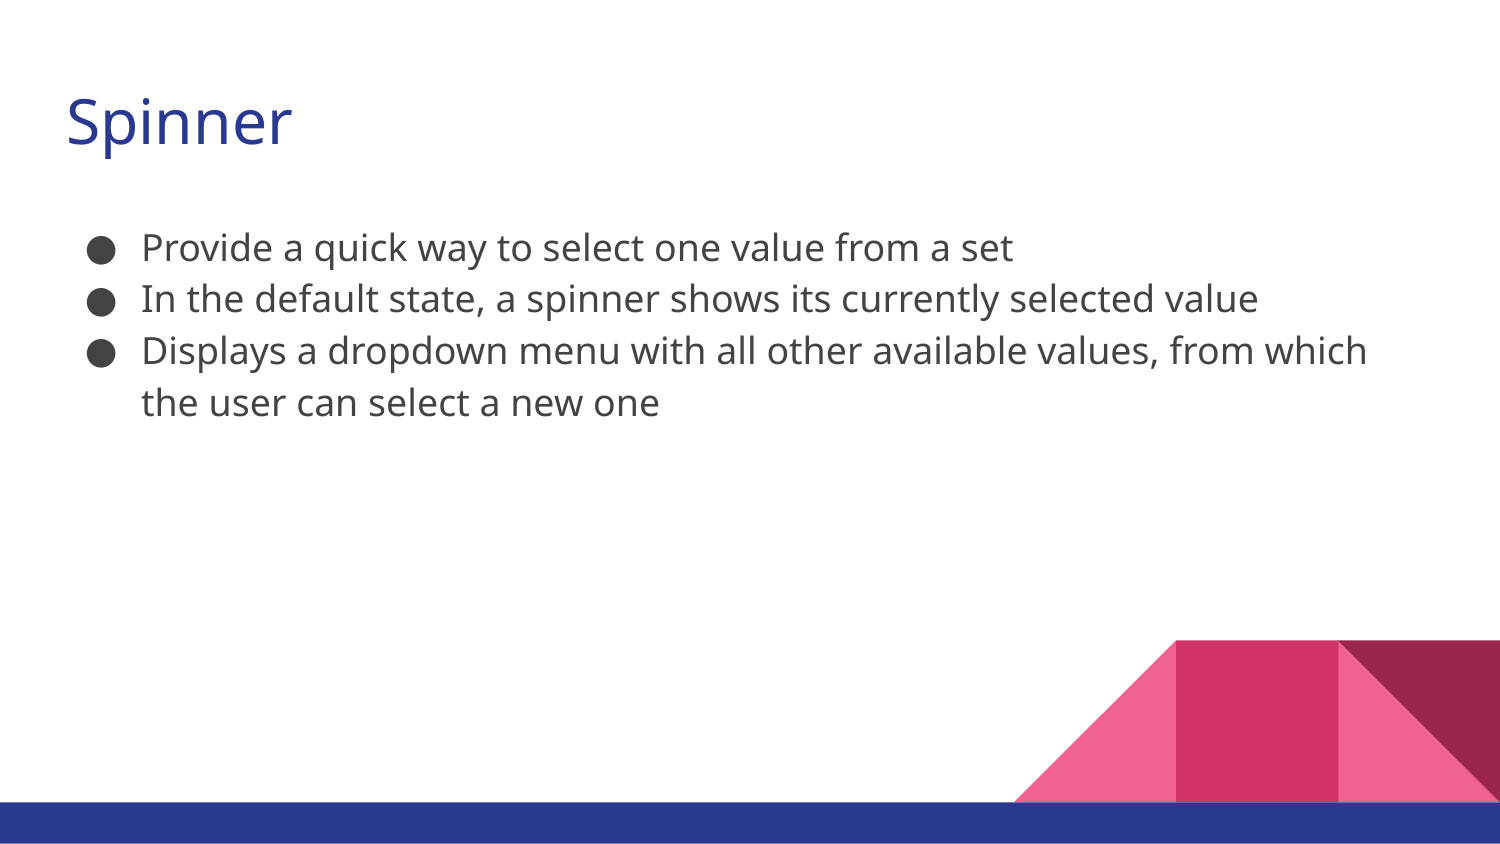

# Spinner
Provide a quick way to select one value from a set
In the default state, a spinner shows its currently selected value
Displays a dropdown menu with all other available values, from which the user can select a new one